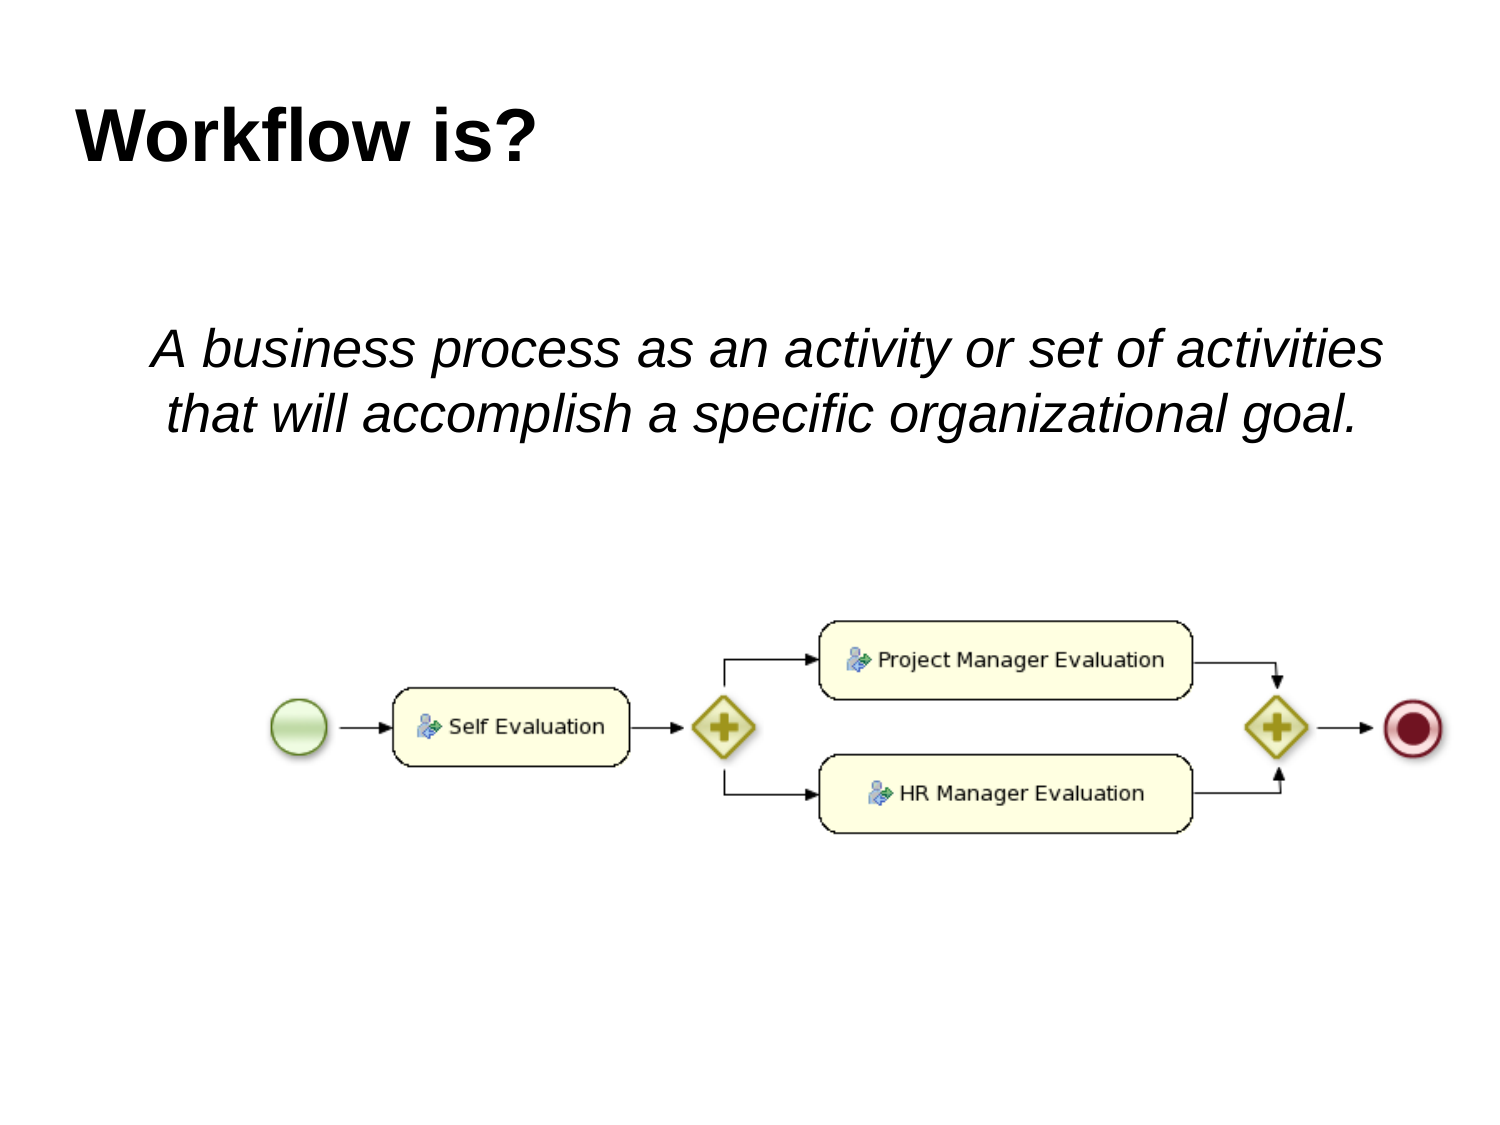

# Workflow is?
A business process as an activity or set of activities
 that will accomplish a specific organizational goal.